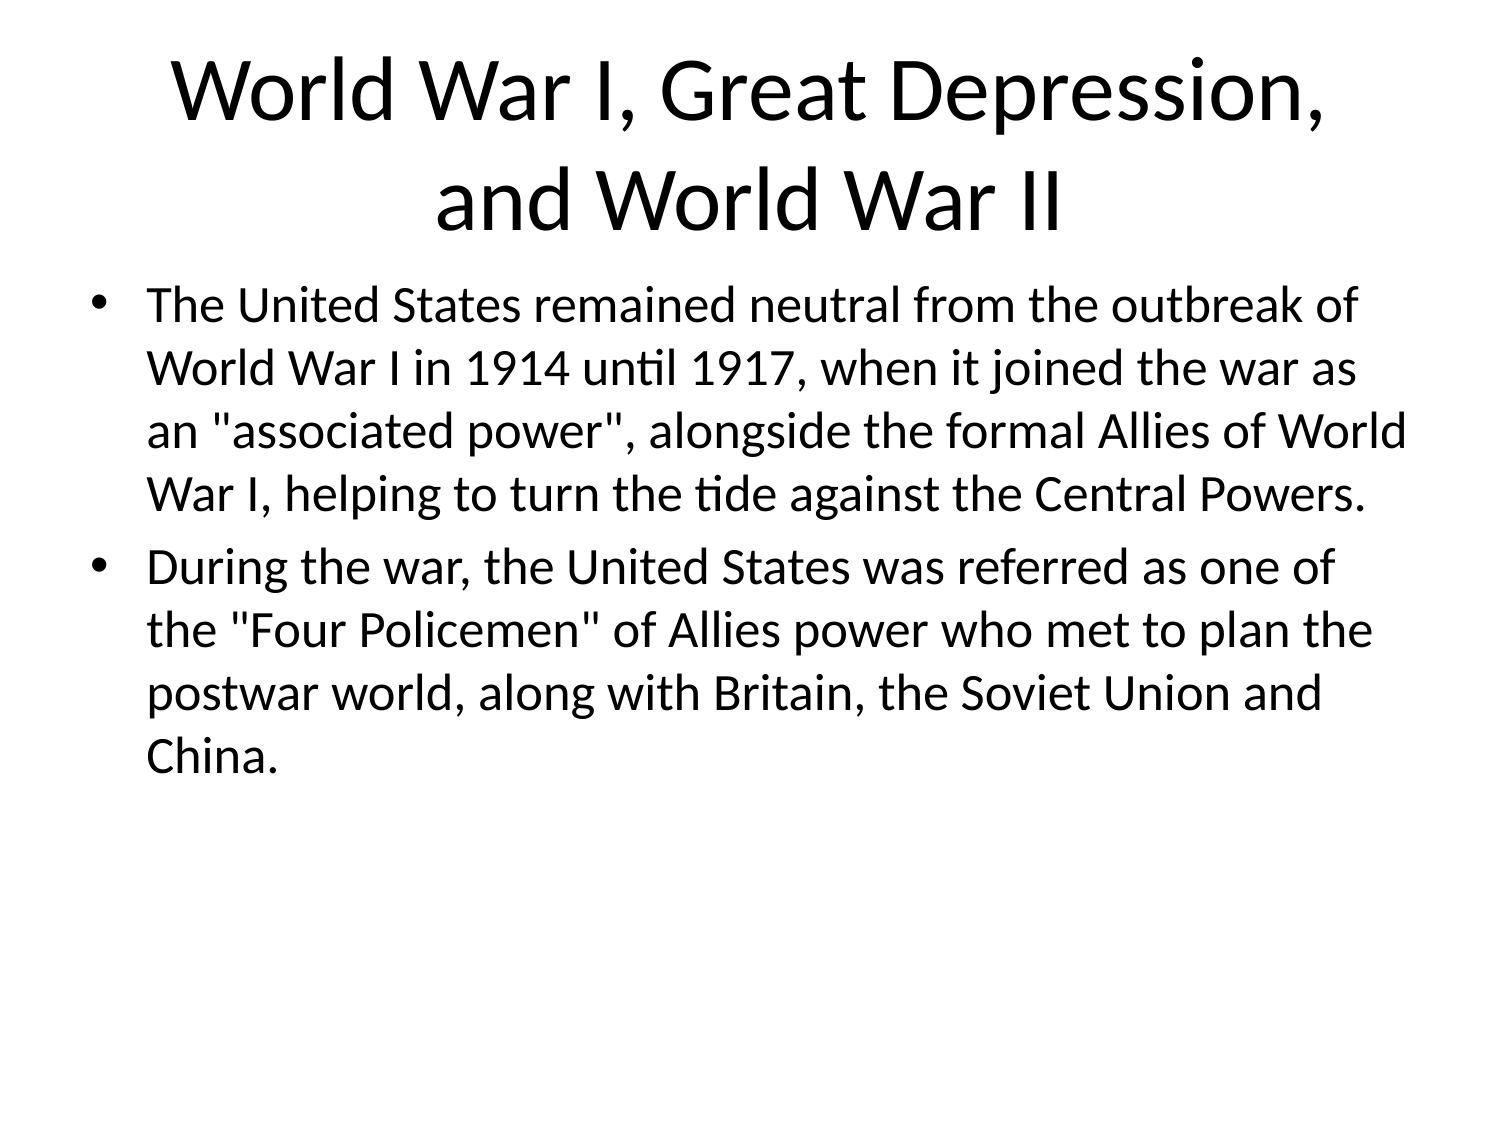

# World War I, Great Depression, and World War II
The United States remained neutral from the outbreak of World War I in 1914 until 1917, when it joined the war as an "associated power", alongside the formal Allies of World War I, helping to turn the tide against the Central Powers.
During the war, the United States was referred as one of the "Four Policemen" of Allies power who met to plan the postwar world, along with Britain, the Soviet Union and China.